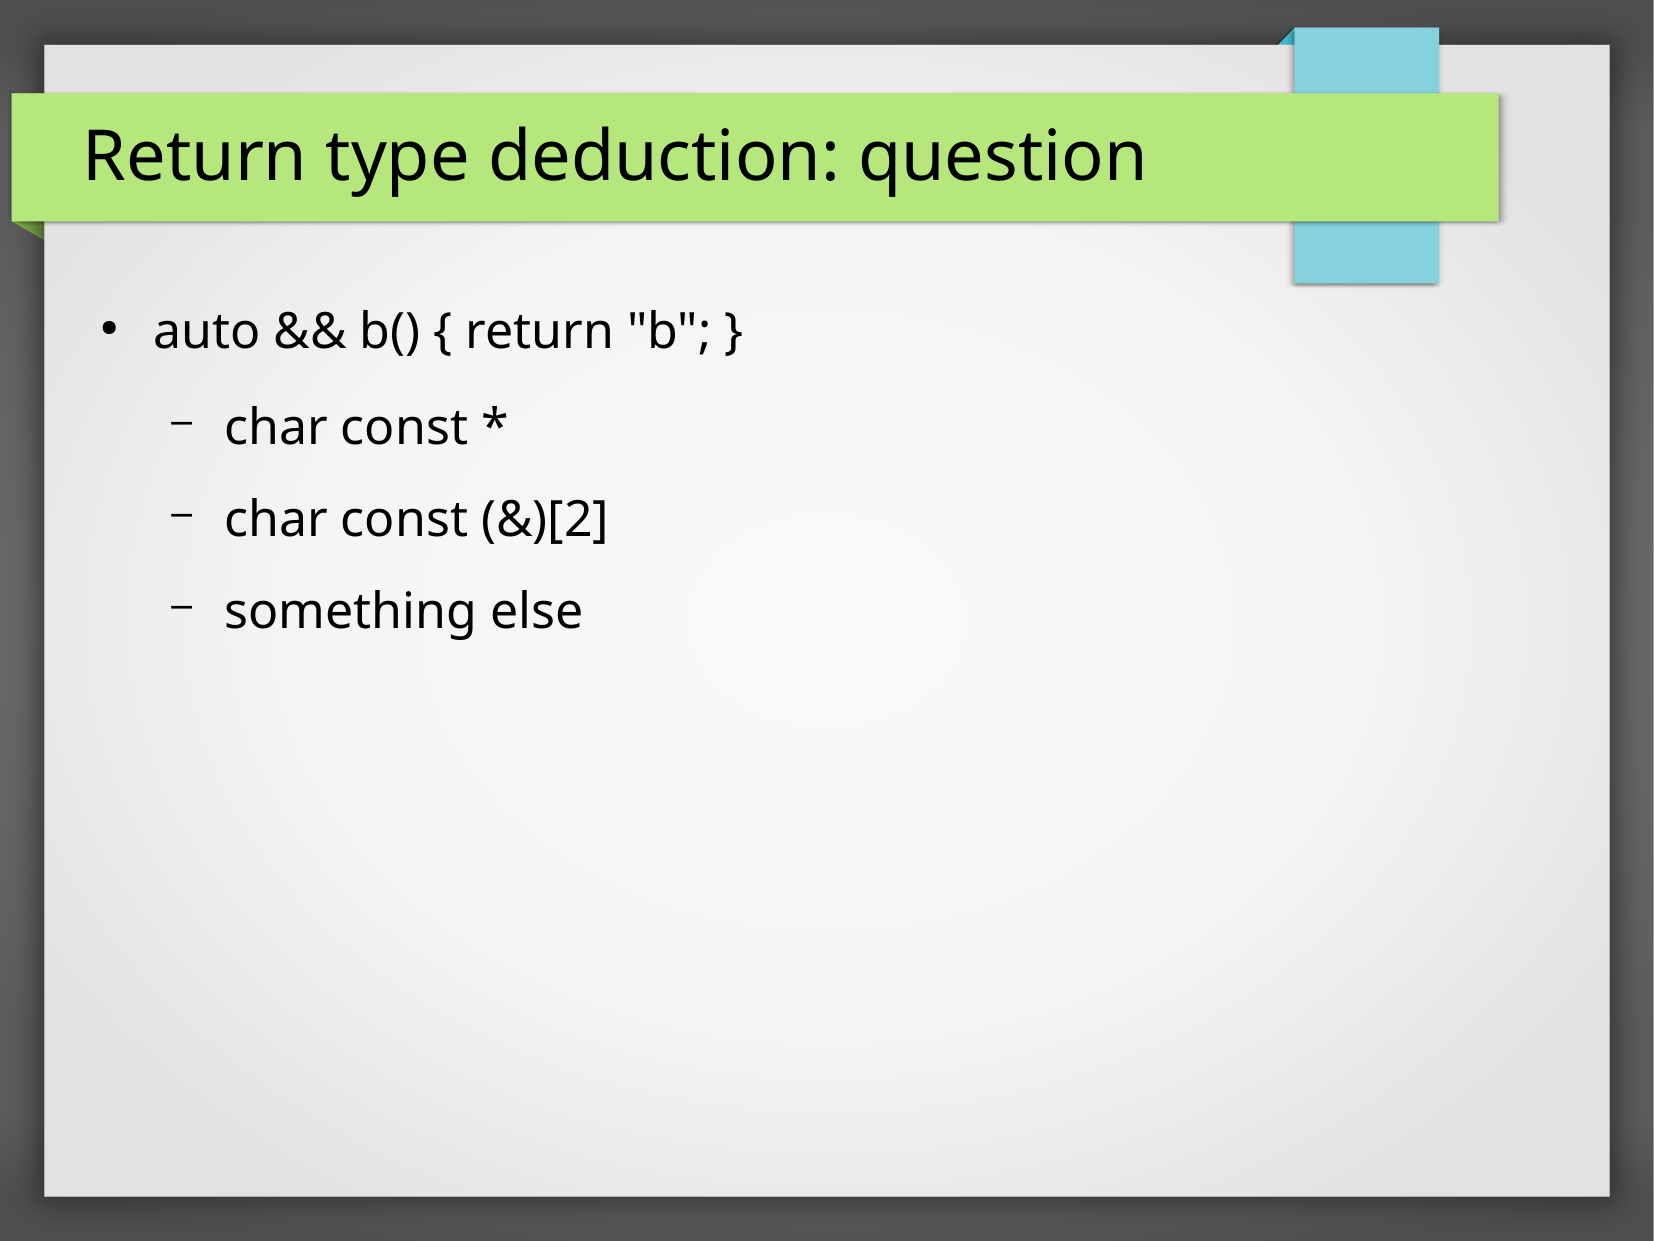

# Return type deduction: question
auto && b() { return "b"; }
char const *
char const (&)[2]
something else